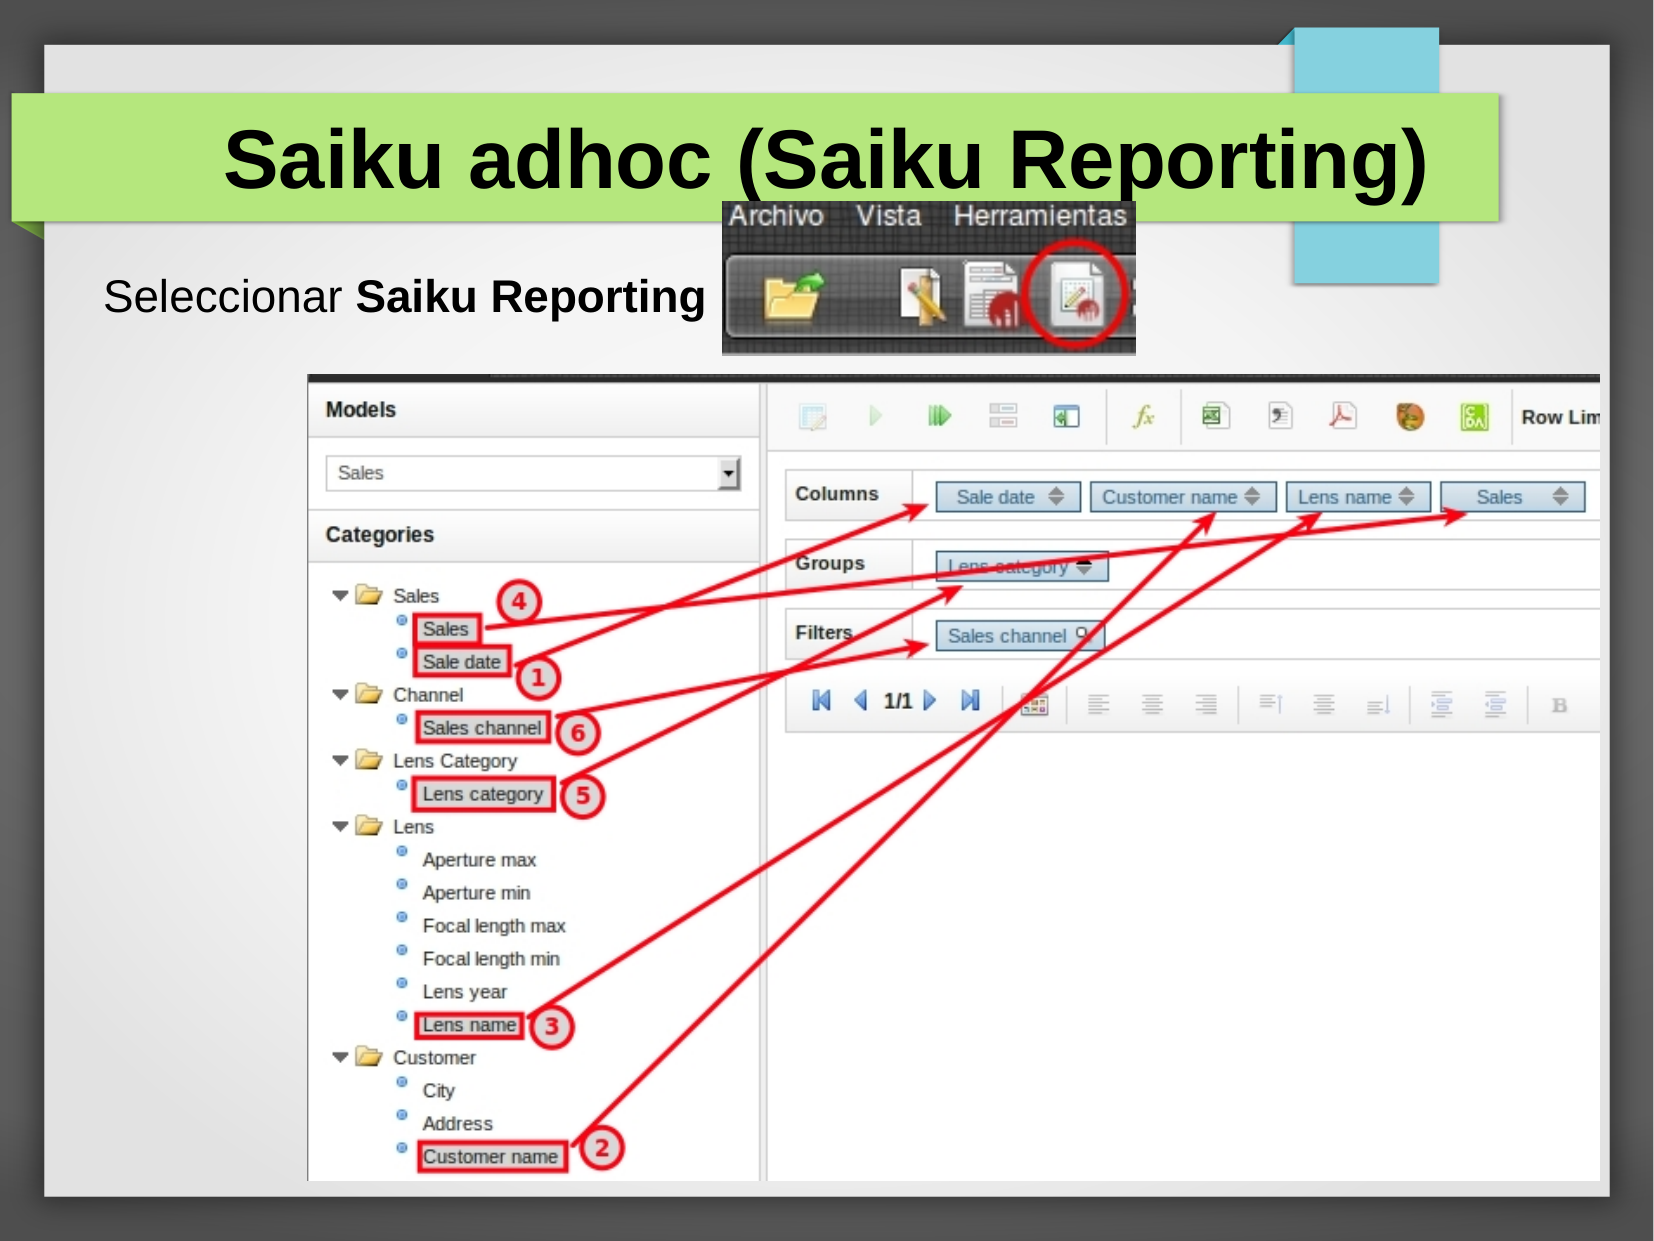

# Saiku adhoc (Saiku Reporting)
Seleccionar Saiku Reporting